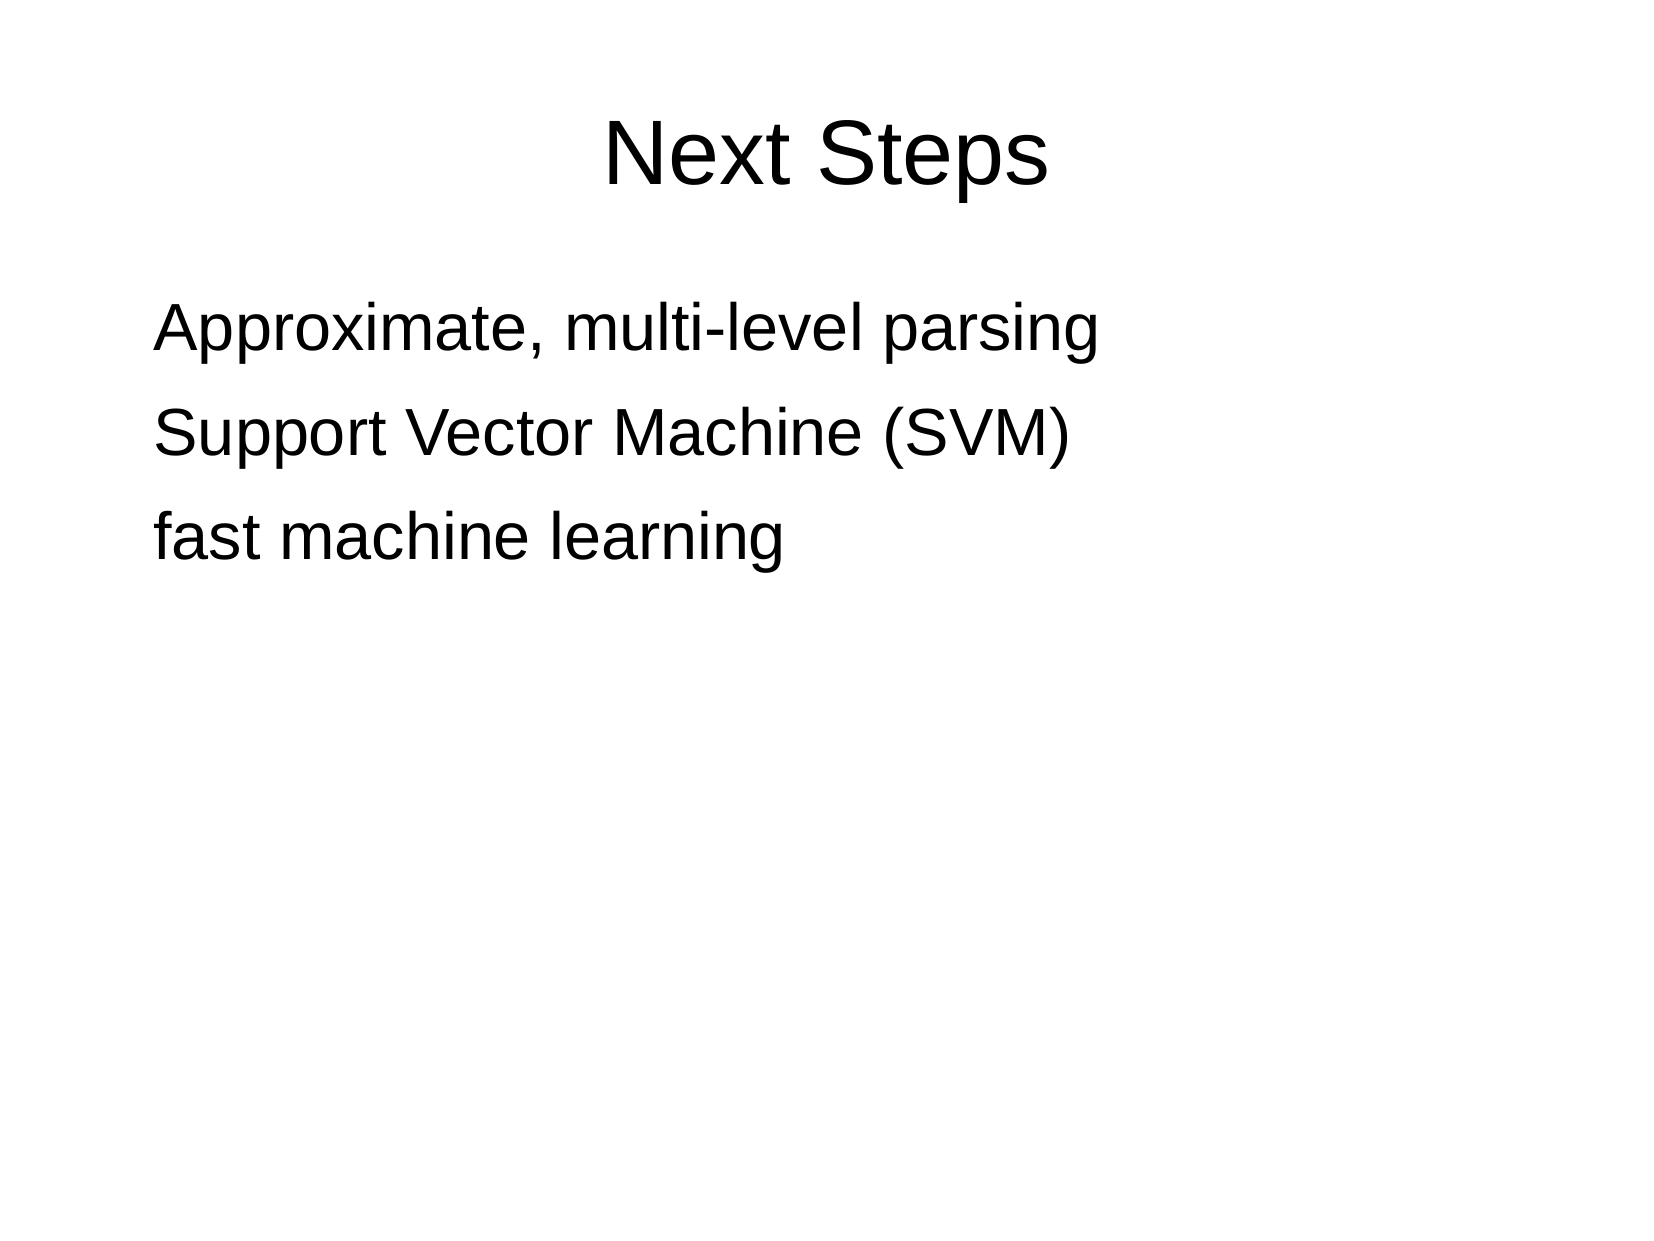

# Next Steps
Approximate, multi-level parsing
Support Vector Machine (SVM)
fast machine learning